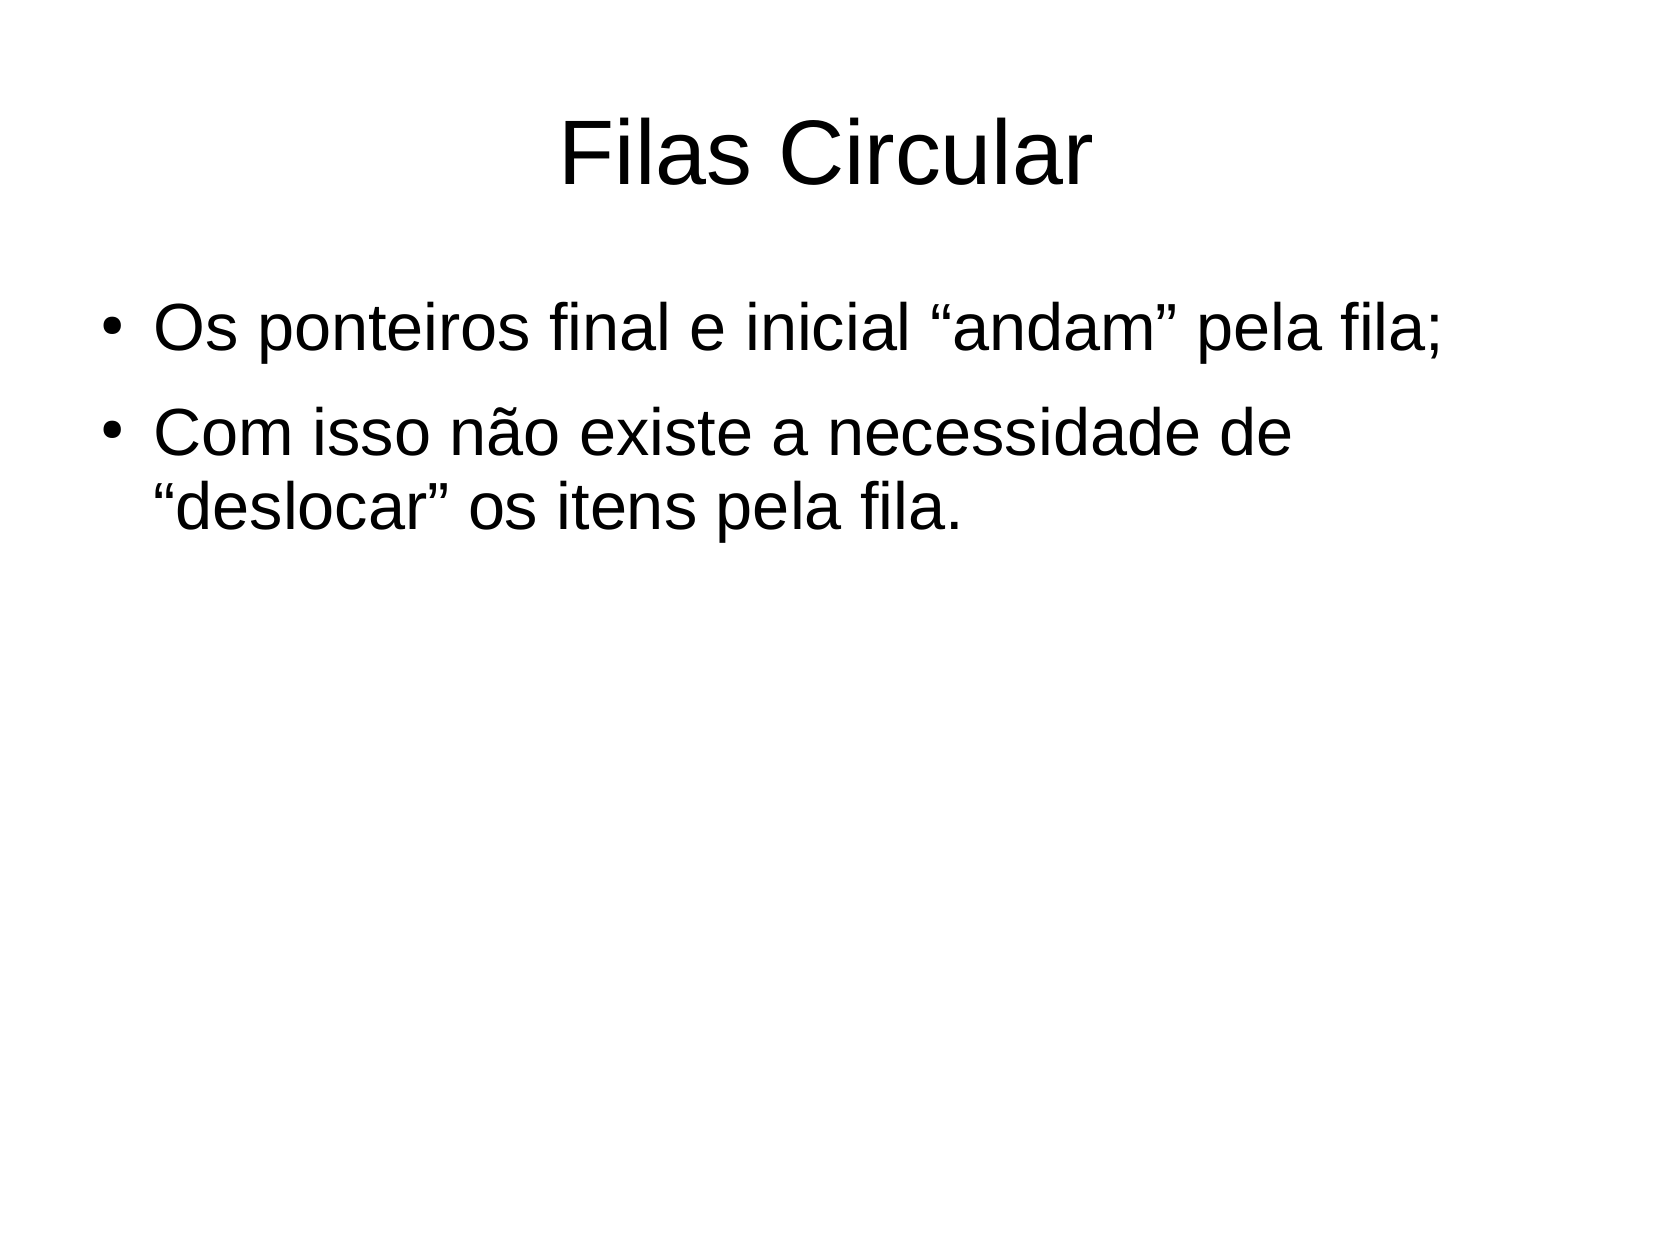

# Filas Circular
Os ponteiros final e inicial “andam” pela fila;
Com isso não existe a necessidade de “deslocar” os itens pela fila.